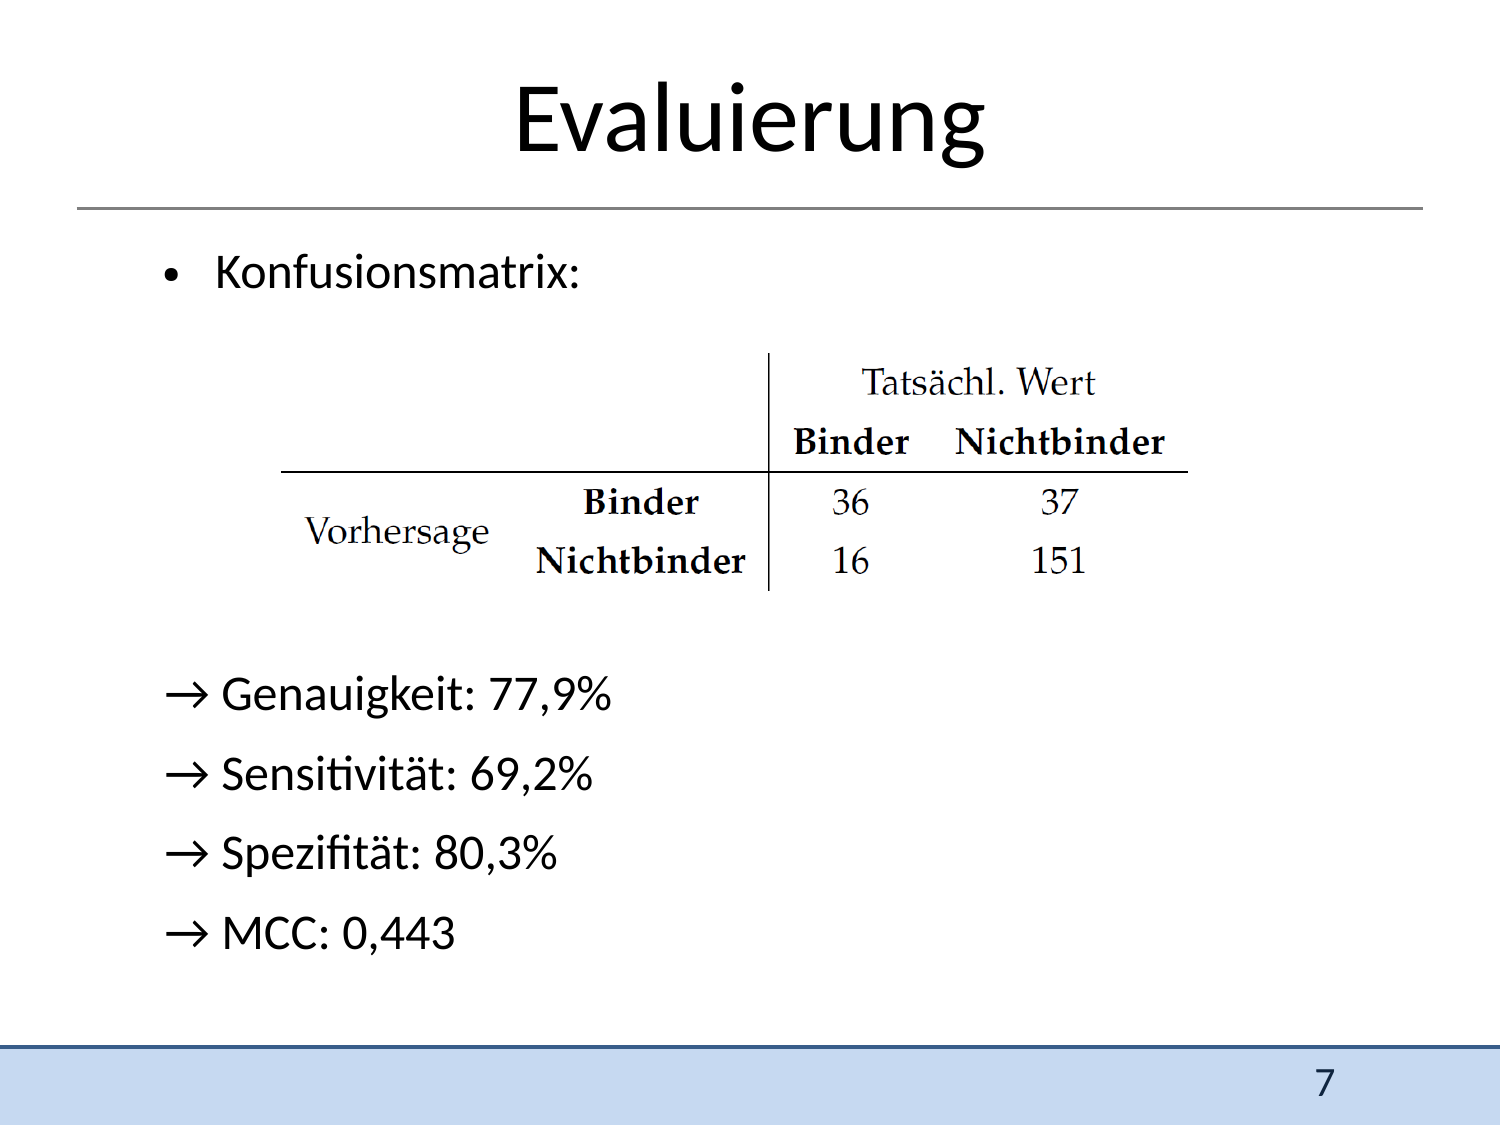

# Evaluierung
Konfusionsmatrix:
→ Genauigkeit: 77,9%
→ Sensitivität: 69,2%
→ Spezifität: 80,3%
→ MCC: 0,443